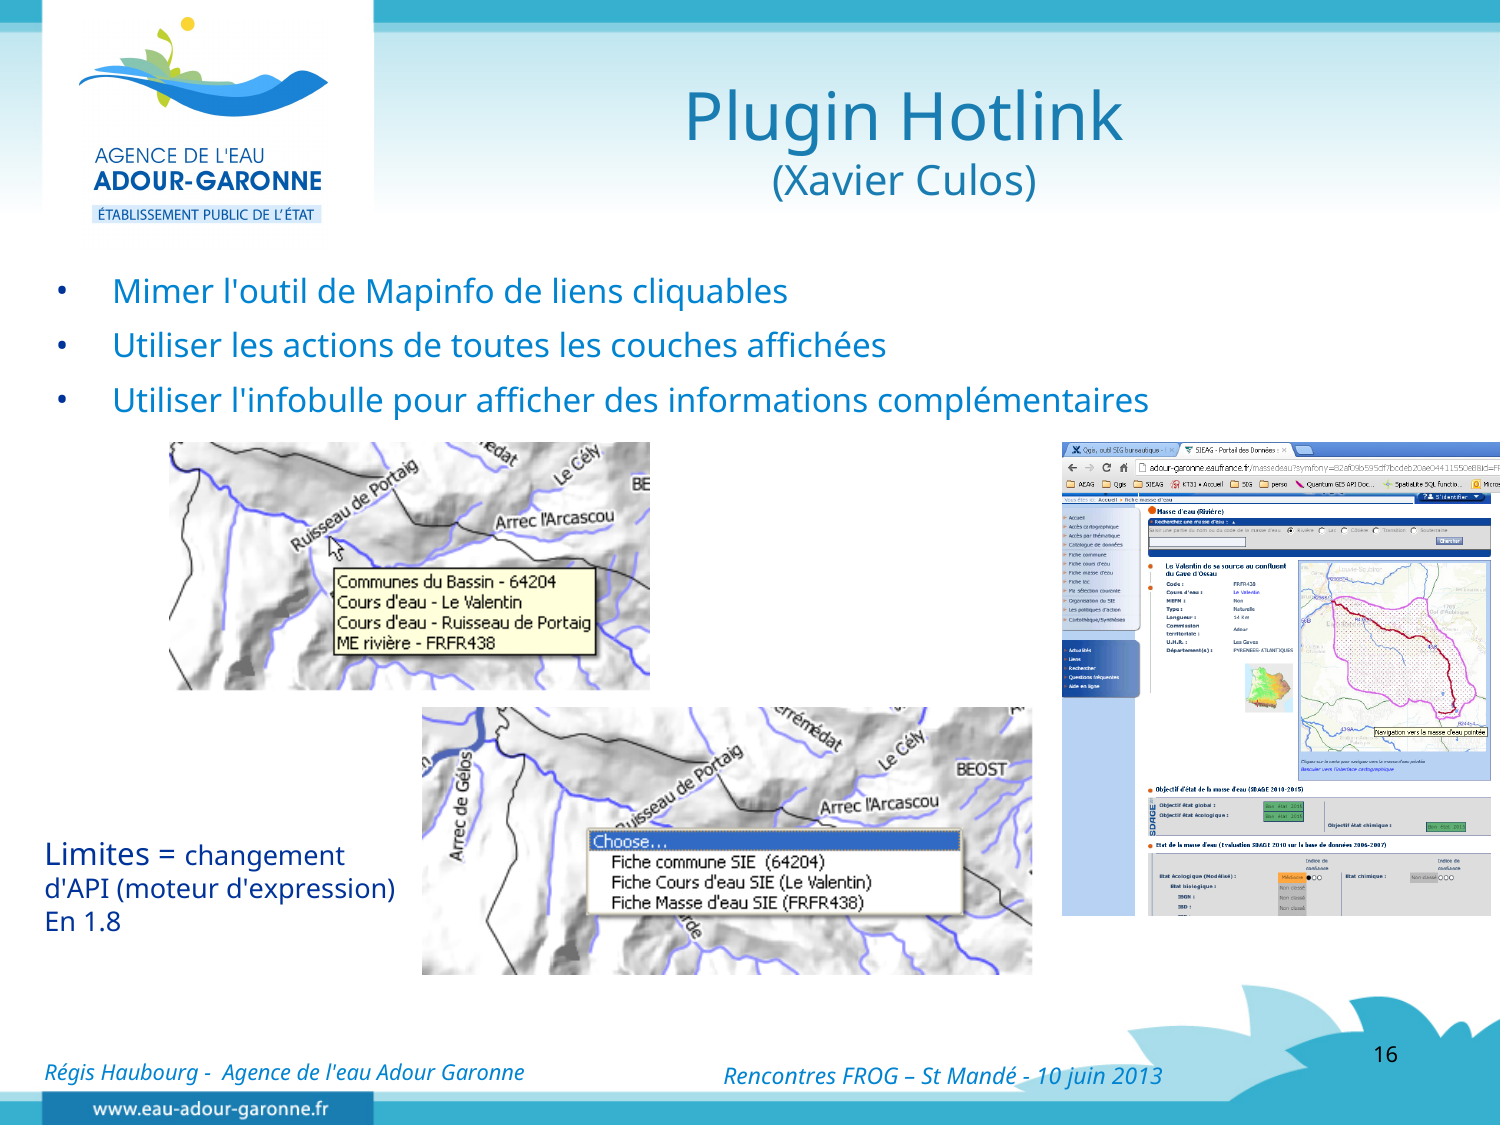

# Plugin Hotlink (Xavier Culos)
Mimer l'outil de Mapinfo de liens cliquables
Utiliser les actions de toutes les couches affichées
Utiliser l'infobulle pour afficher des informations complémentaires
Limites = changement
d'API (moteur d'expression)
En 1.8
16
Régis Haubourg - Agence de l'eau Adour Garonne